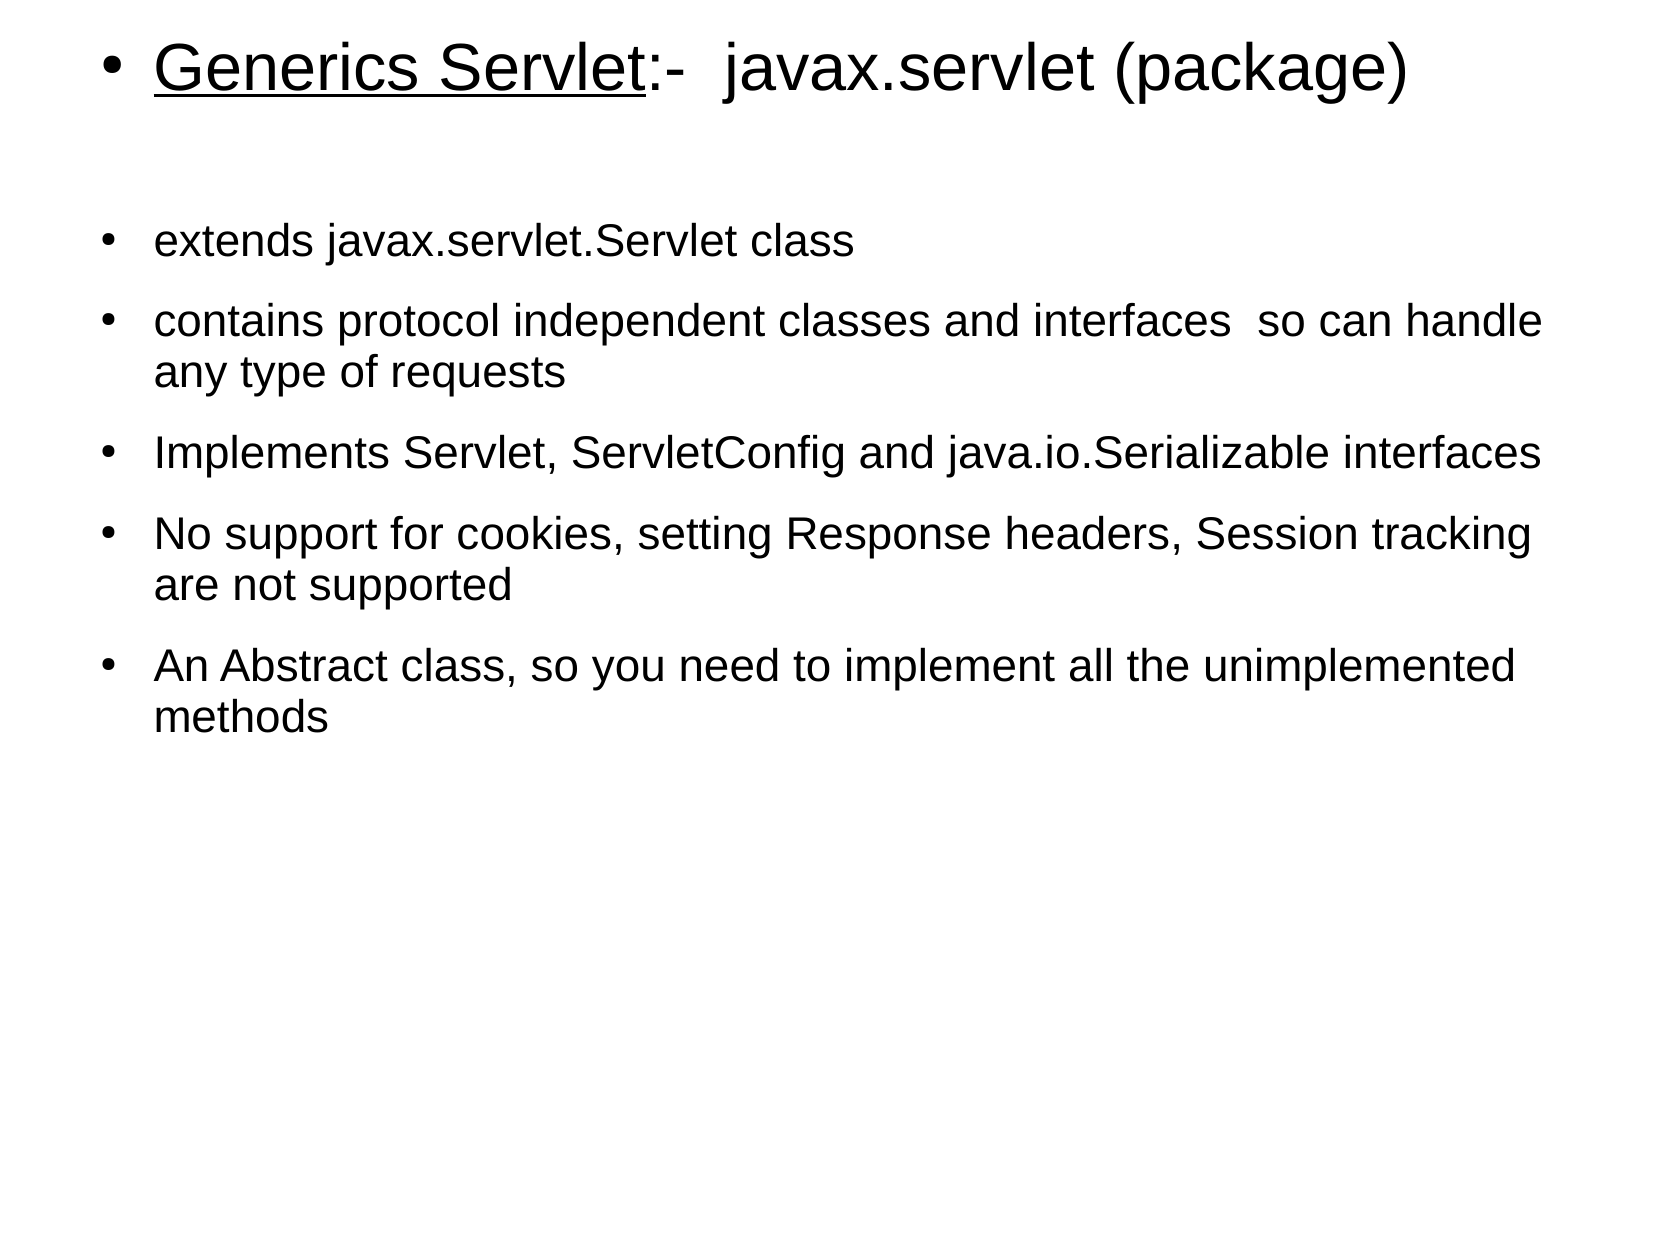

# Generics Servlet:- javax.servlet (package)
extends javax.servlet.Servlet class
contains protocol independent classes and interfaces so can handle any type of requests
Implements Servlet, ServletConfig and java.io.Serializable interfaces
No support for cookies, setting Response headers, Session tracking are not supported
An Abstract class, so you need to implement all the unimplemented methods